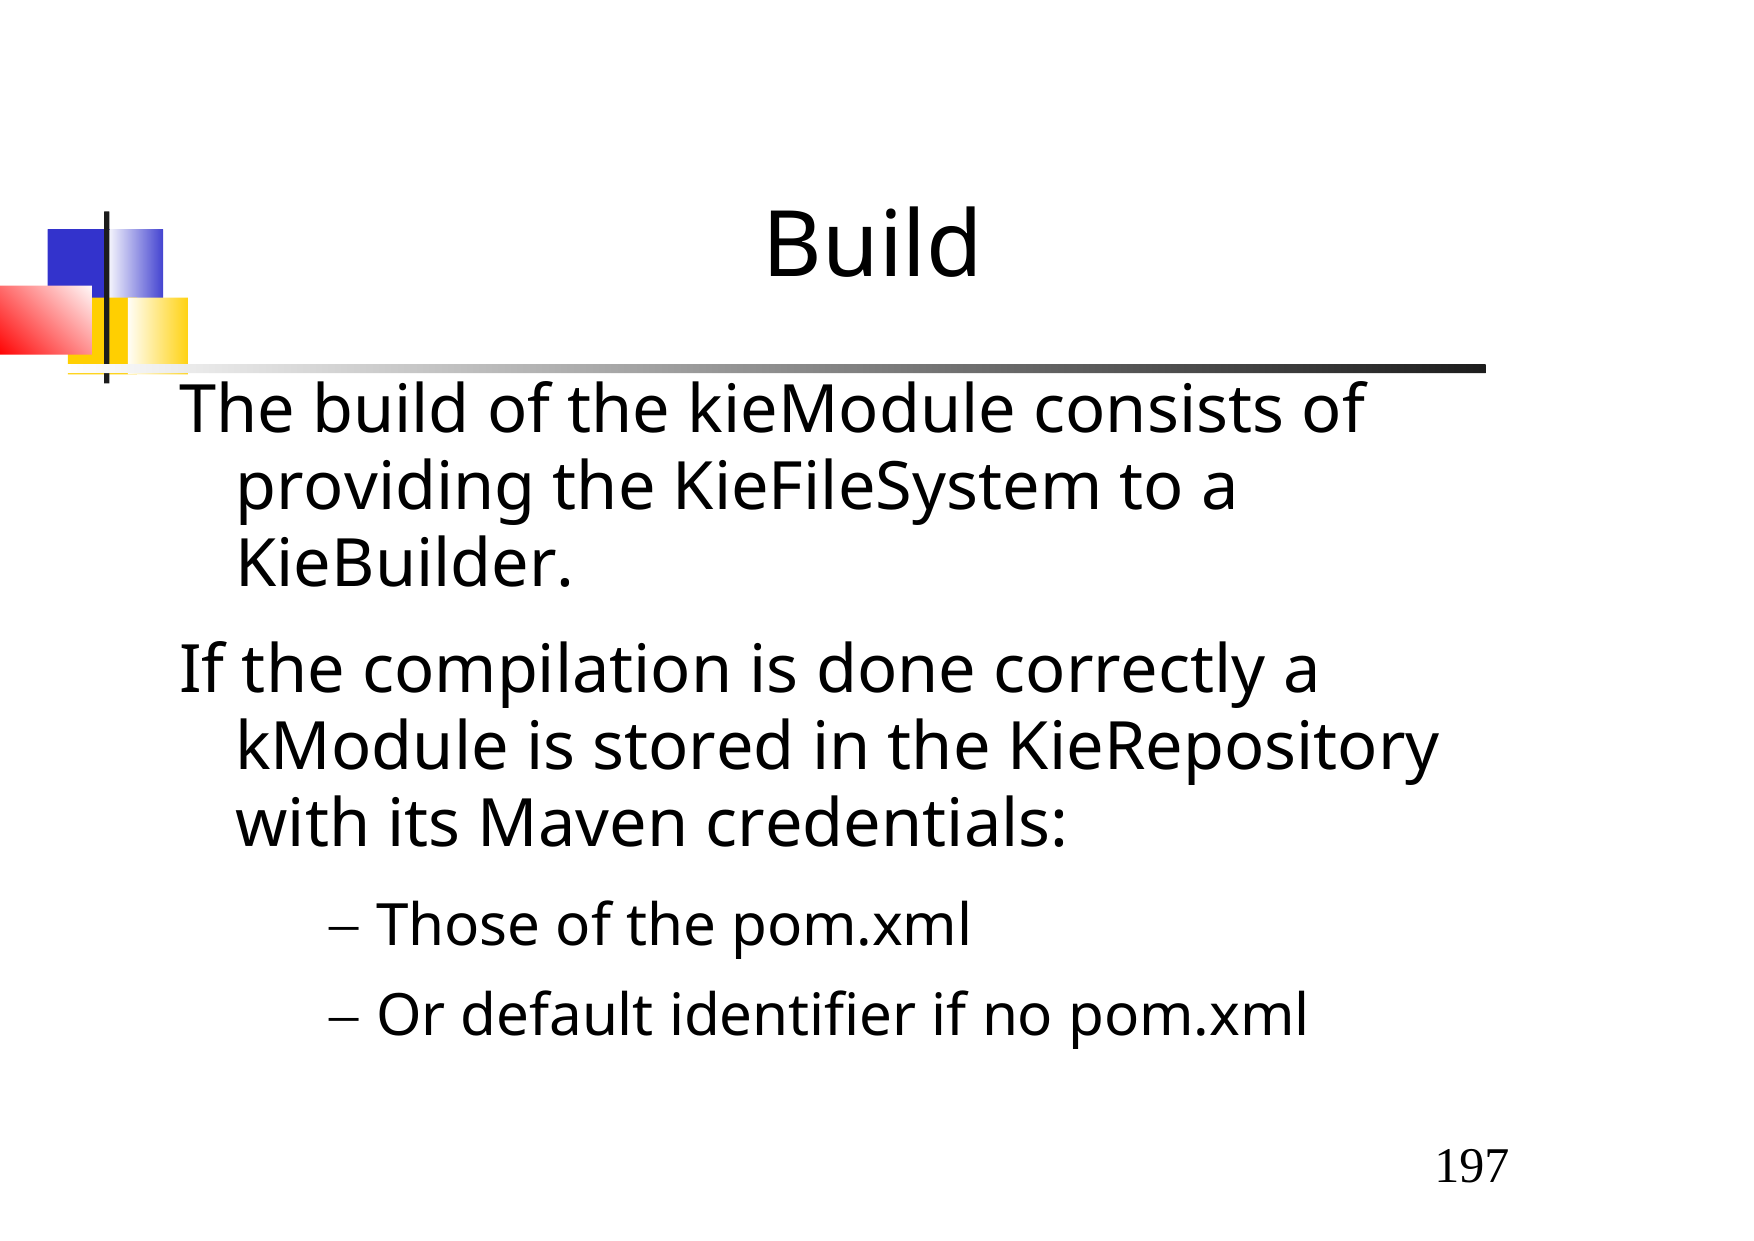

# Build
The build of the kieModule consists of providing the KieFileSystem to a KieBuilder.
If the compilation is done correctly a kModule is stored in the KieRepository with its Maven credentials:
Those of the pom.xml
Or default identifier if no pom.xml